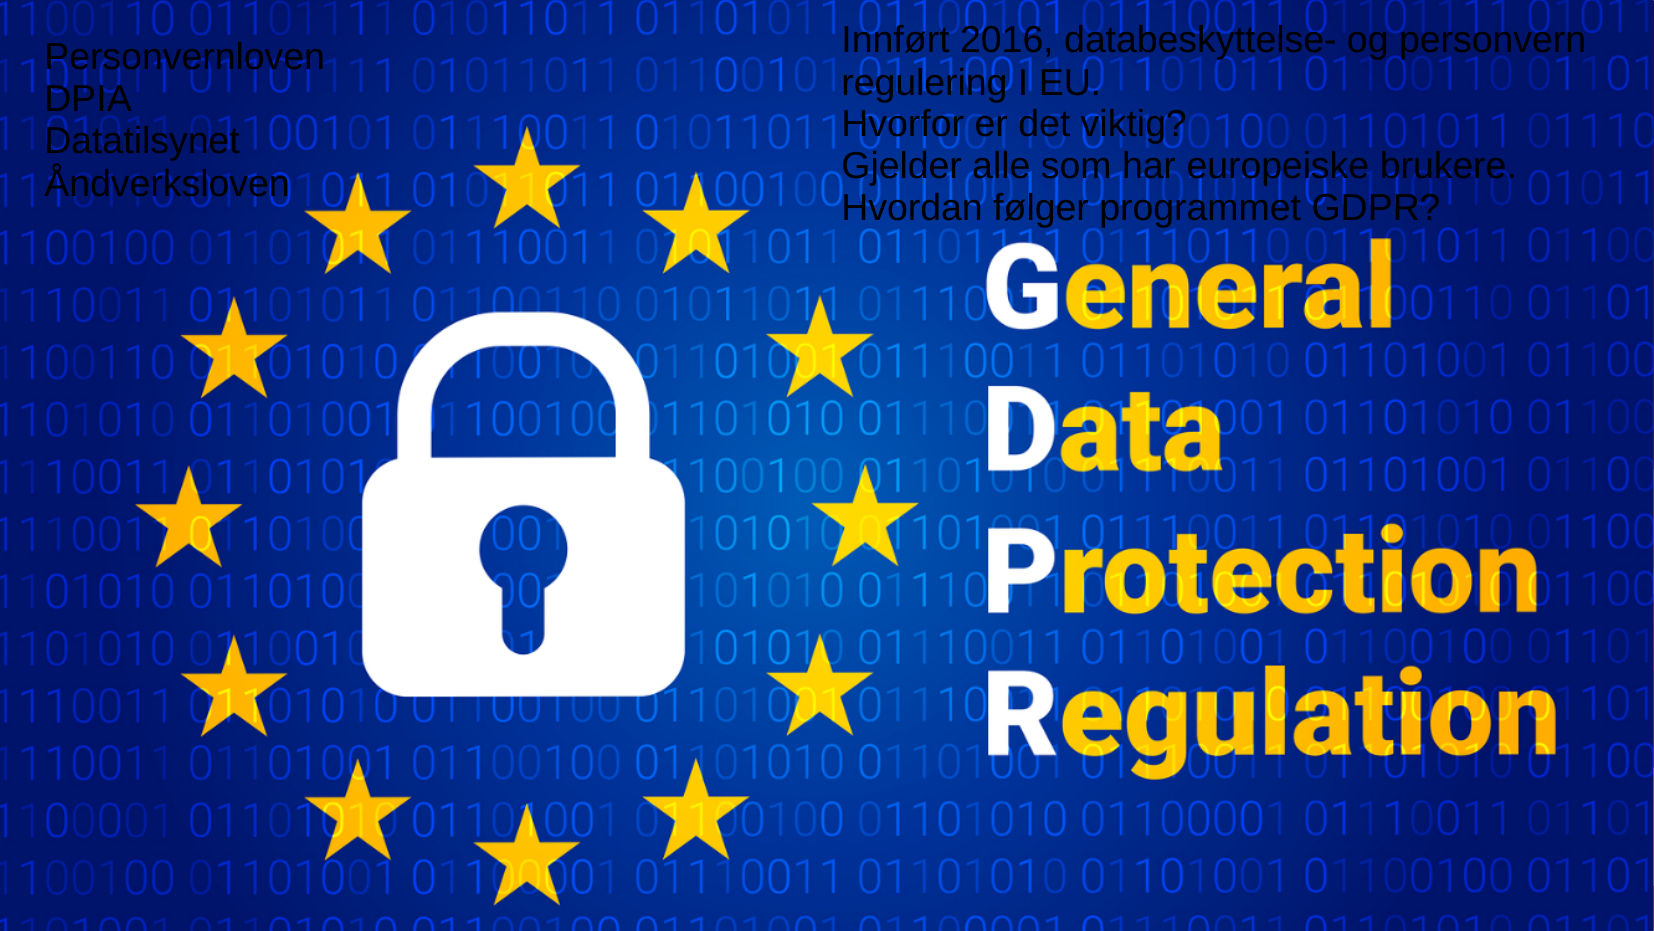

Innført 2016, databeskyttelse- og personvern regulering I EU.
Hvorfor er det viktig?
Gjelder alle som har europeiske brukere.
Hvordan følger programmet GDPR?
Personvernloven
DPIA
Datatilsynet
Åndverksloven
# t